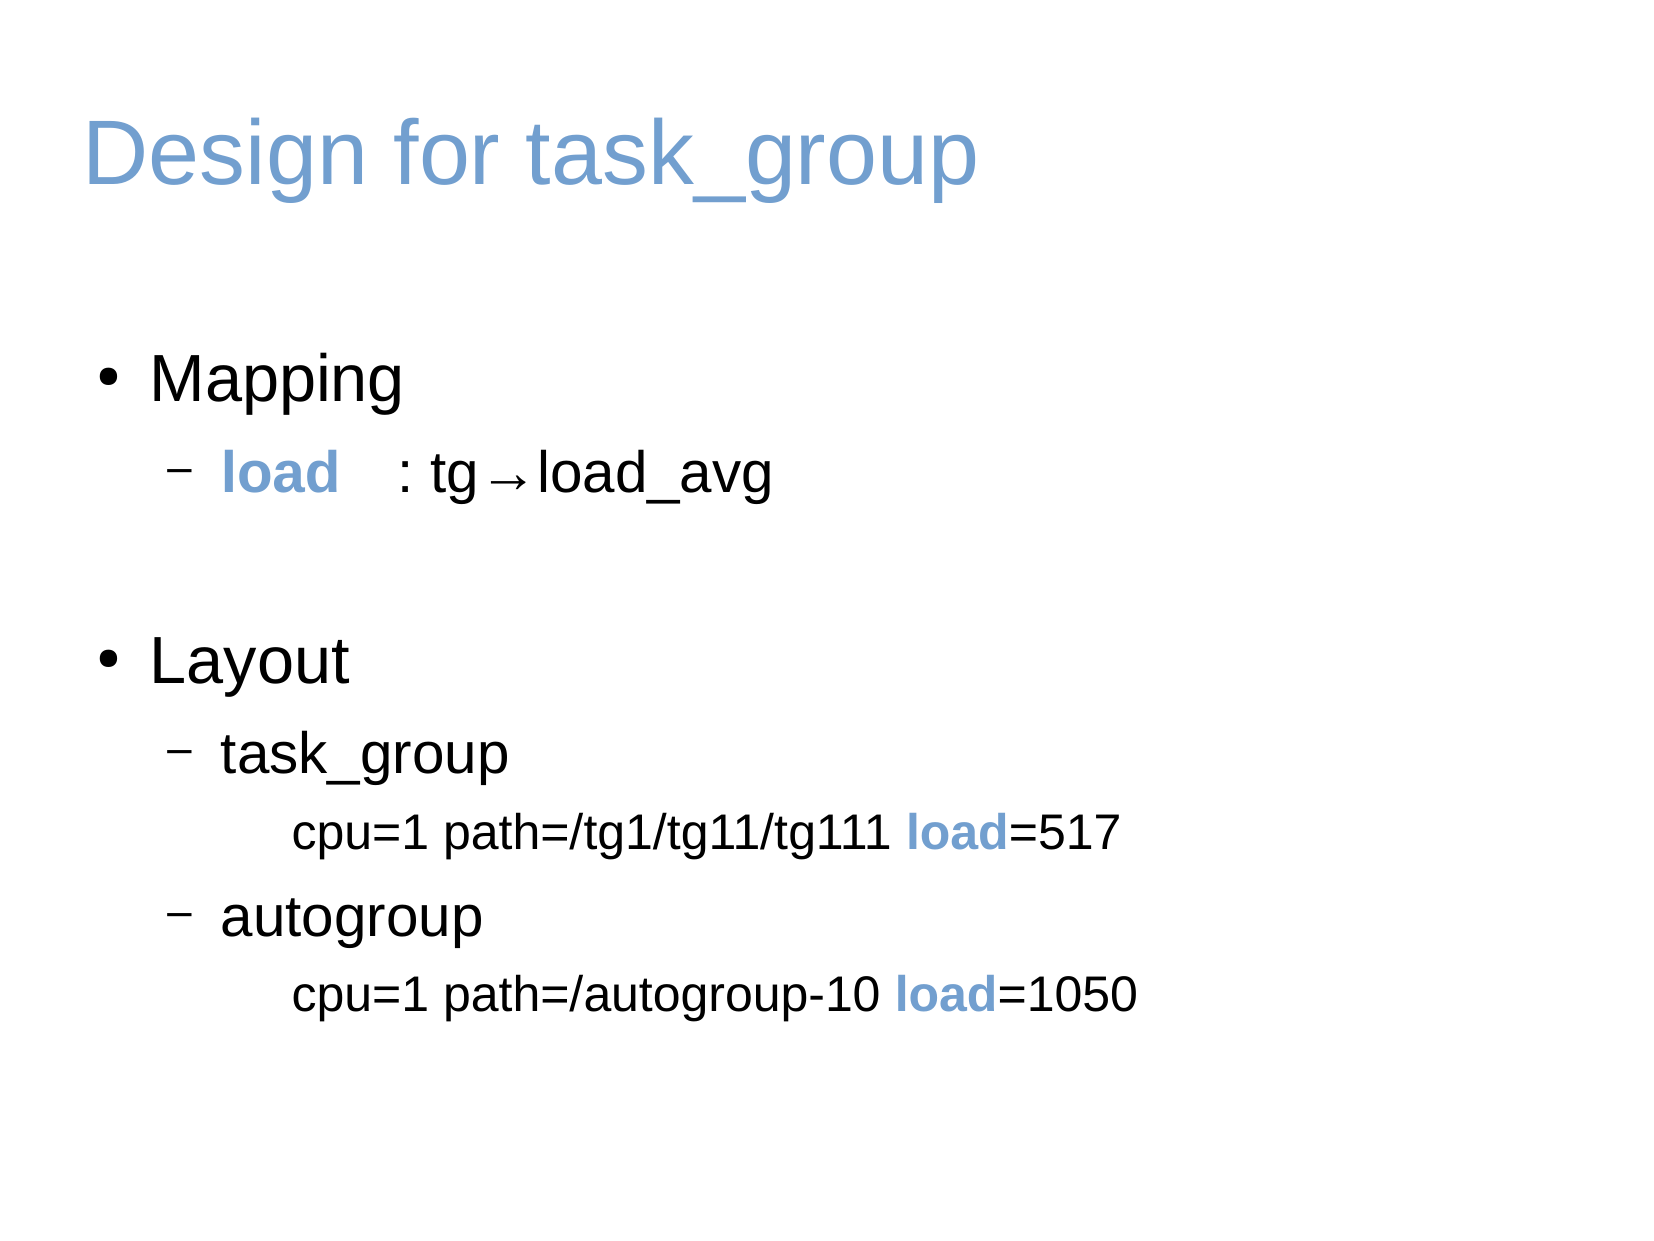

# Design for task_group
Mapping
load	: tg→load_avg
Layout
task_group
cpu=1 path=/tg1/tg11/tg111 load=517
autogroup
cpu=1 path=/autogroup-10 load=1050